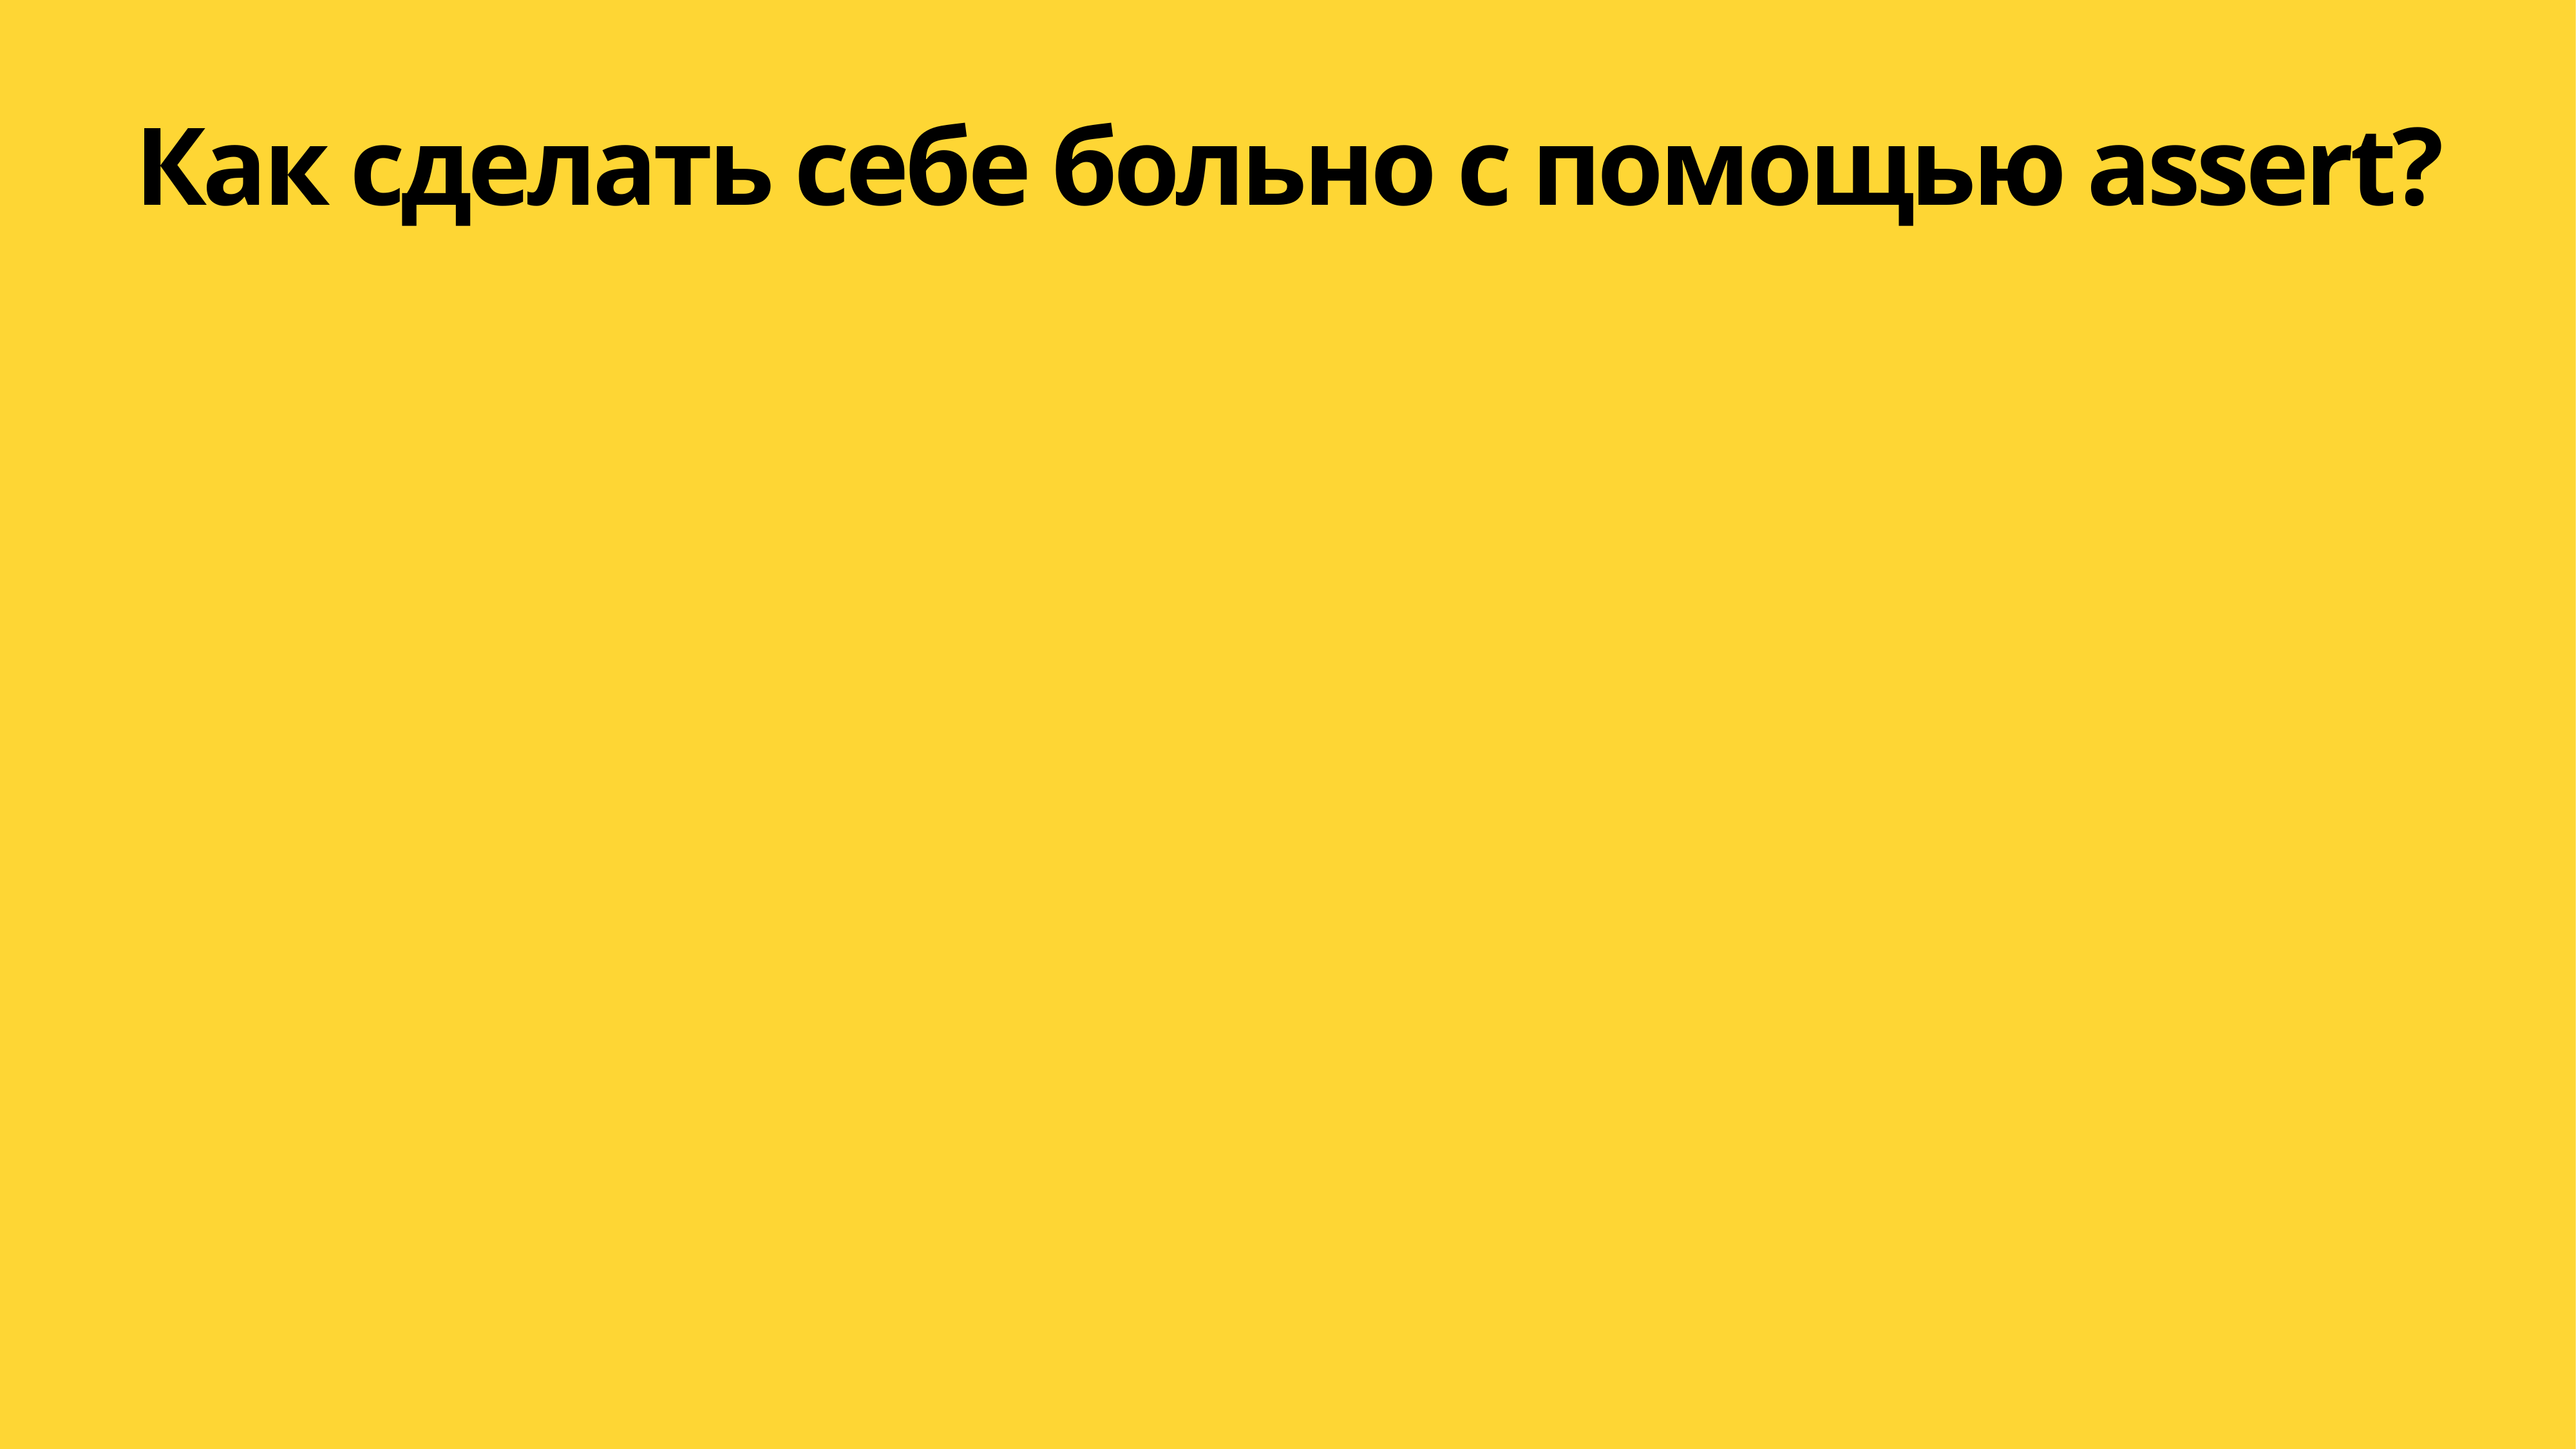

Как сделать себе больно с помощью assert?
#